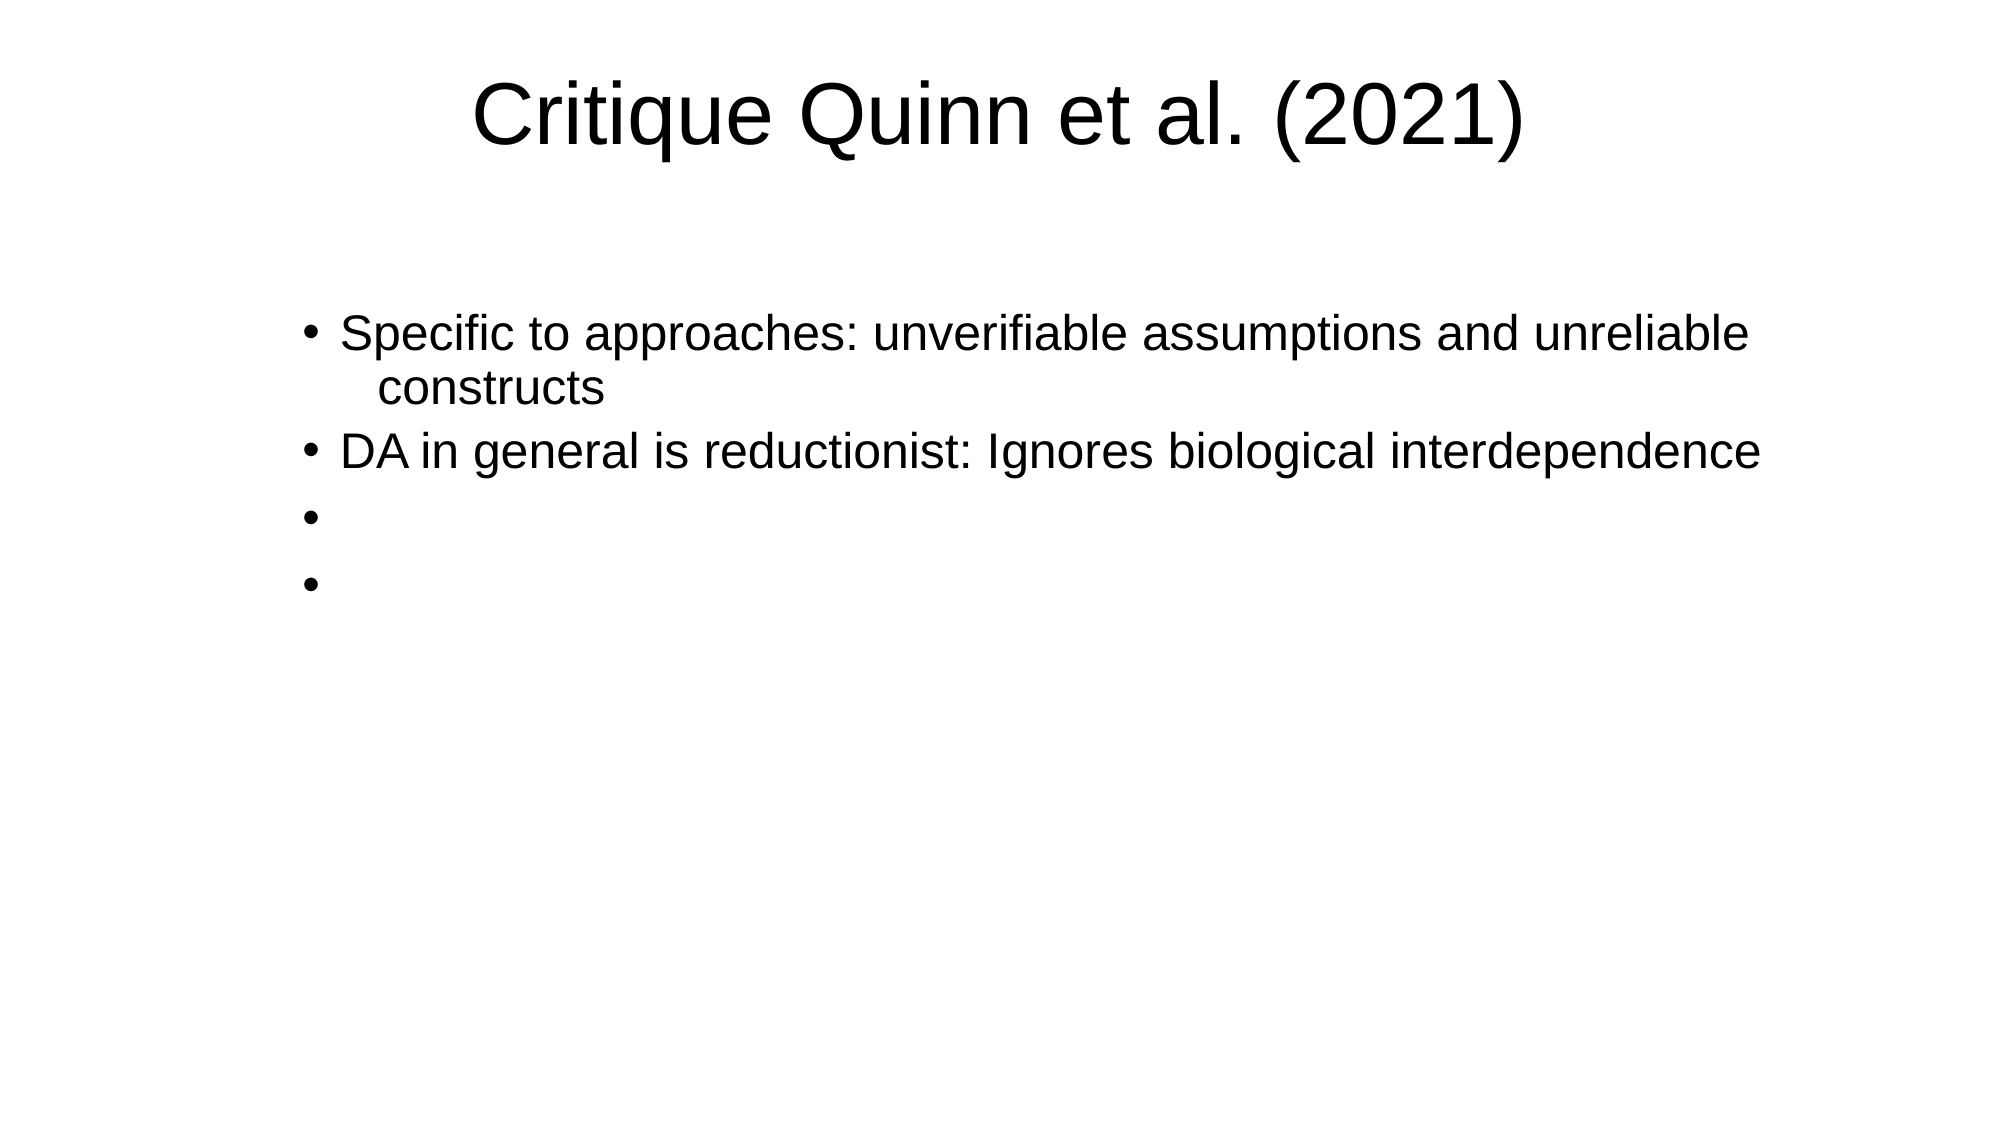

# Critique Quinn et al. (2021)
Specific to approaches: unverifiable assumptions and unreliable constructs
DA in general is reductionist: Ignores biological interdependence